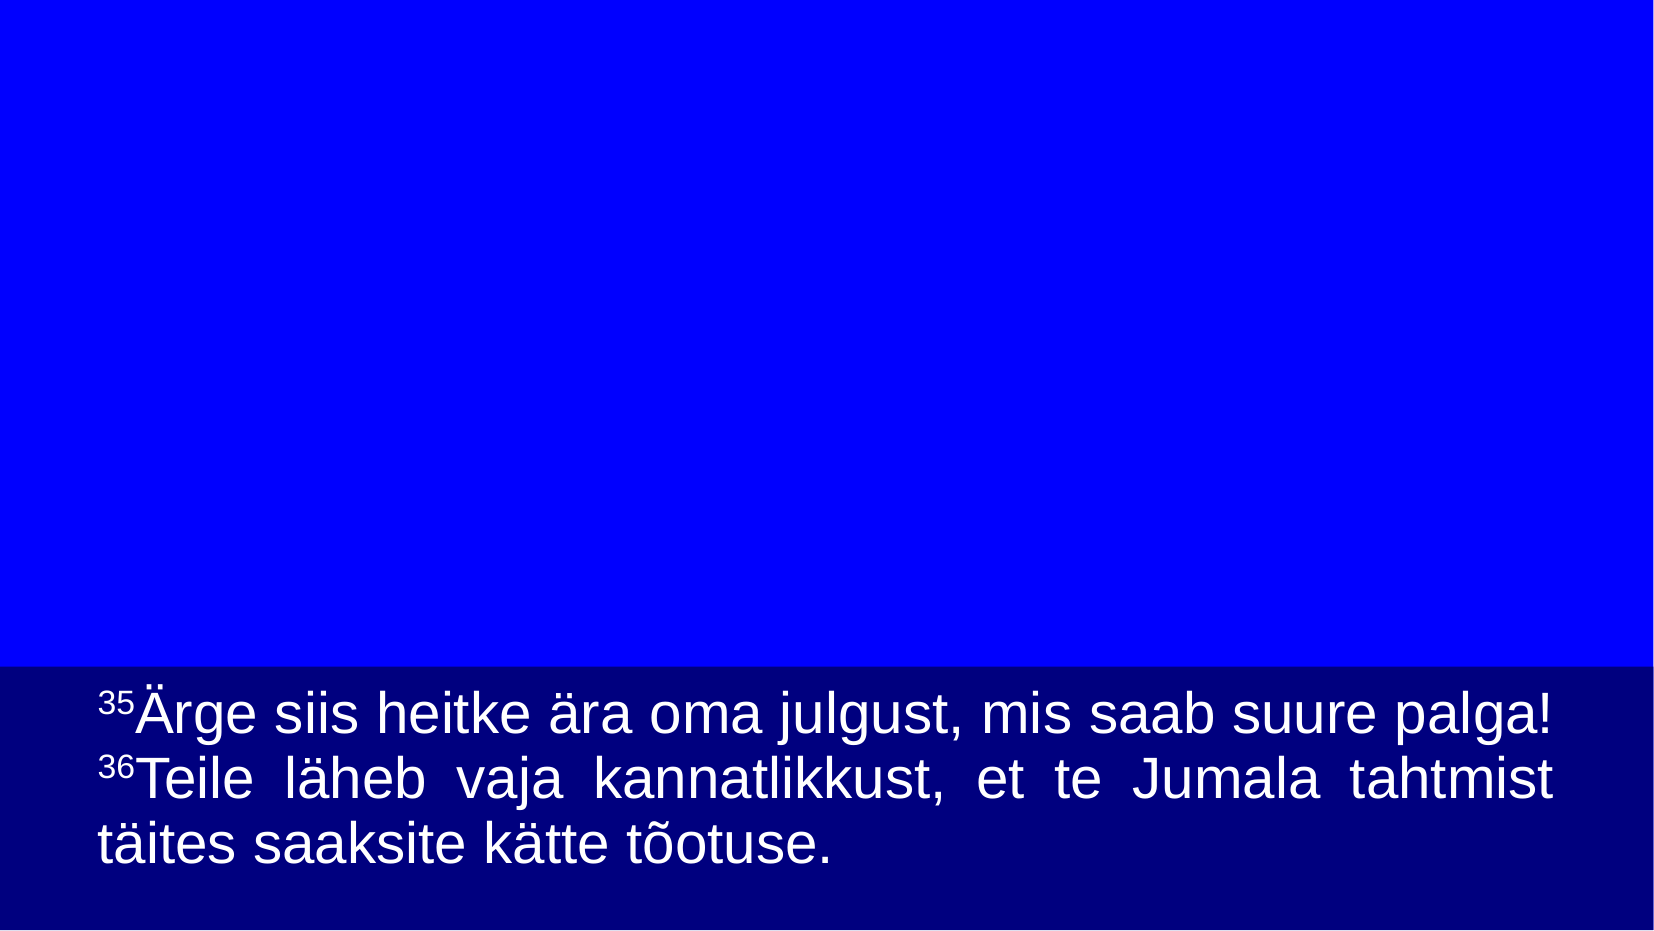

35Ärge siis heitke ära oma julgust, mis saab suure palga! 36Teile läheb vaja kannatlikkust, et te Jumala tahtmist täites saaksite kätte tõotuse.